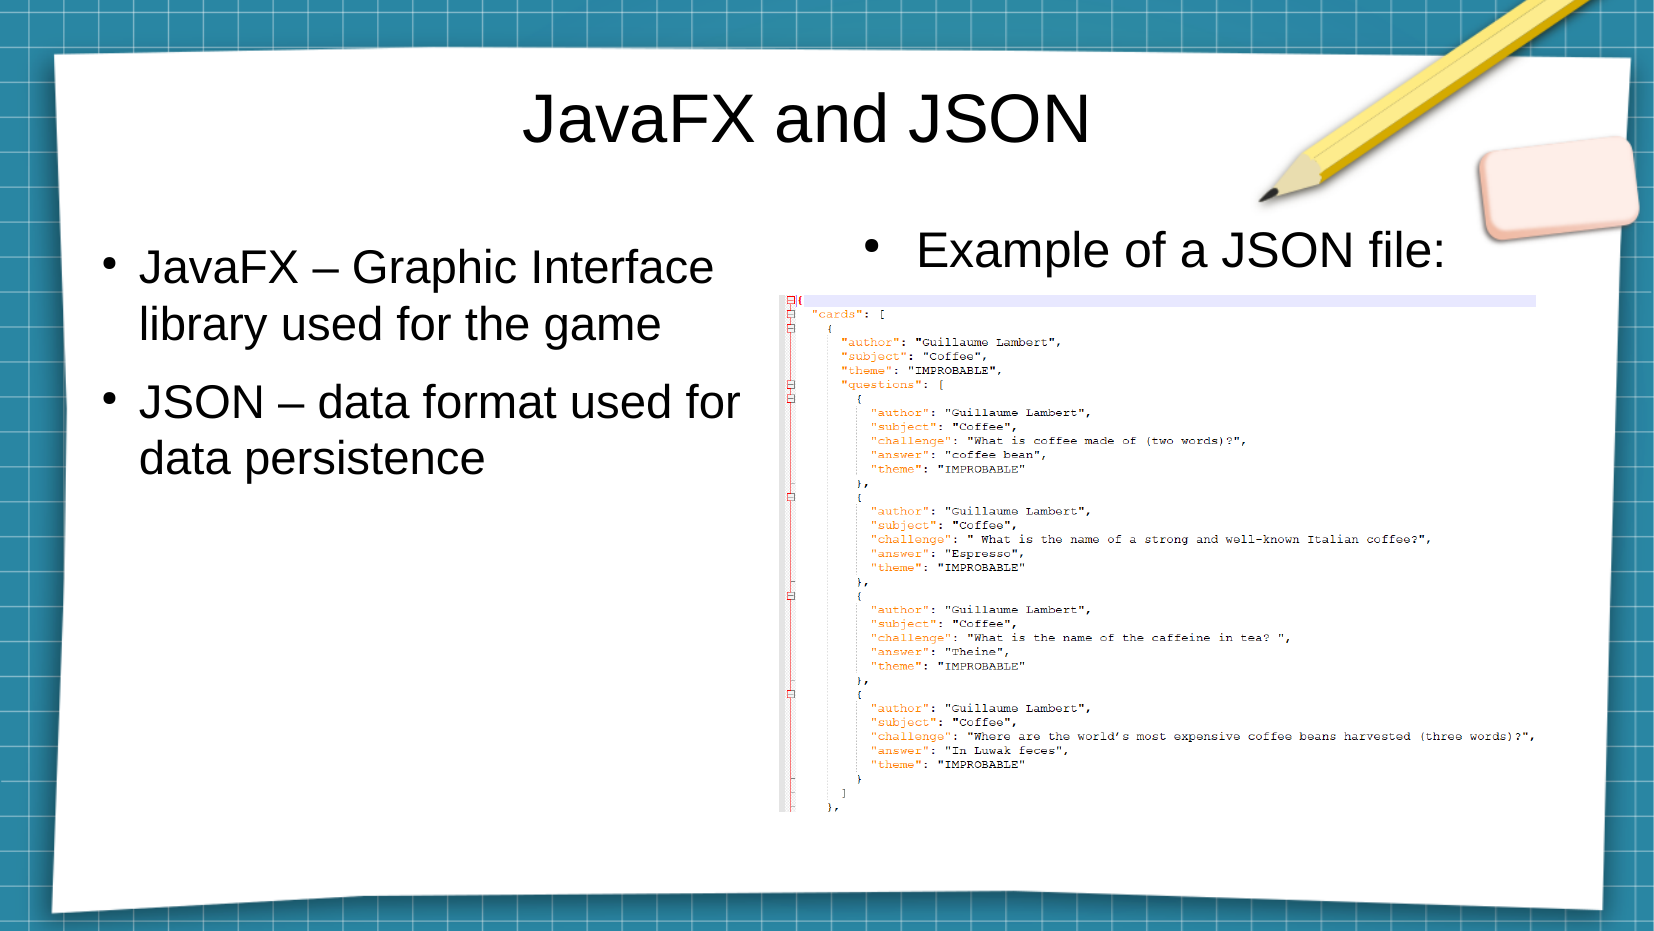

# JavaFX and JSON
Example of a JSON file:
JavaFX – Graphic Interface library used for the game
JSON – data format used for data persistence